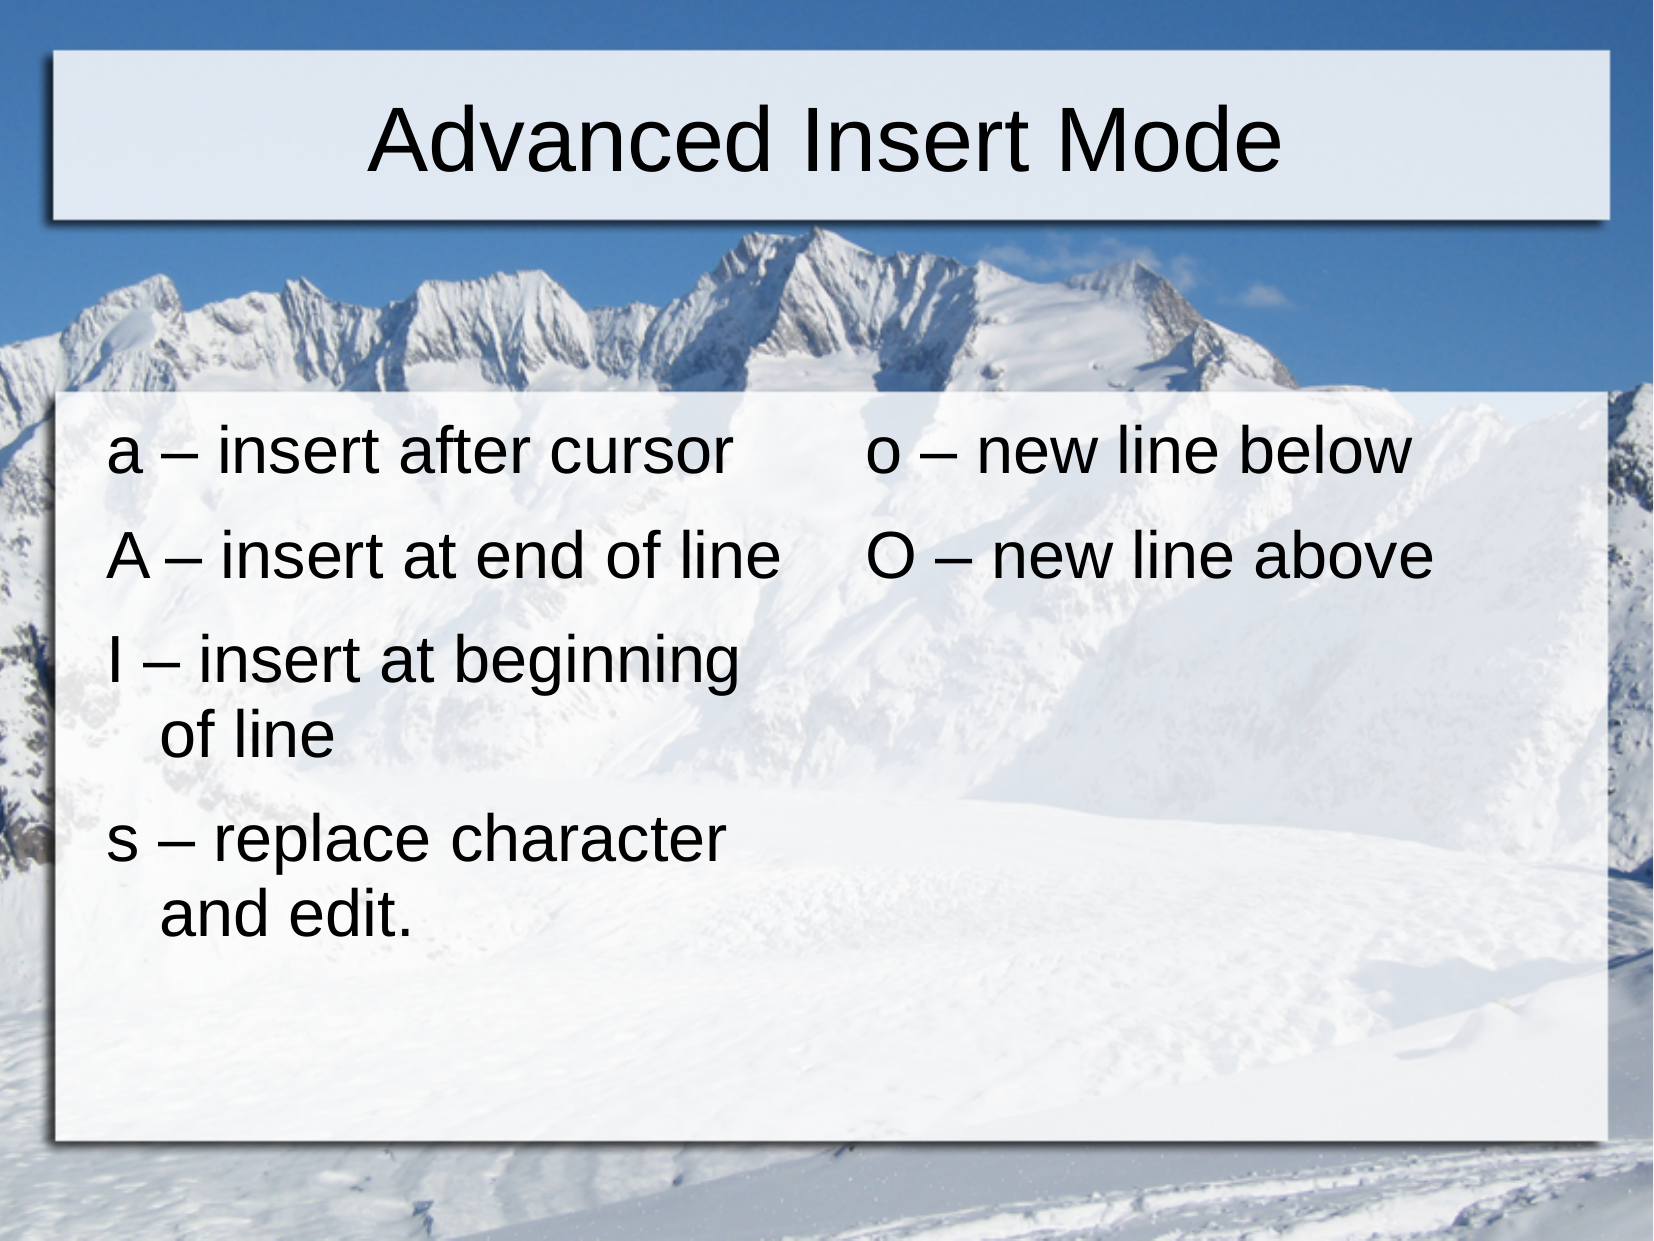

# Advanced Insert Mode
a – insert after cursor
A – insert at end of line
I – insert at beginning of line
s – replace character and edit.
o – new line below
O – new line above